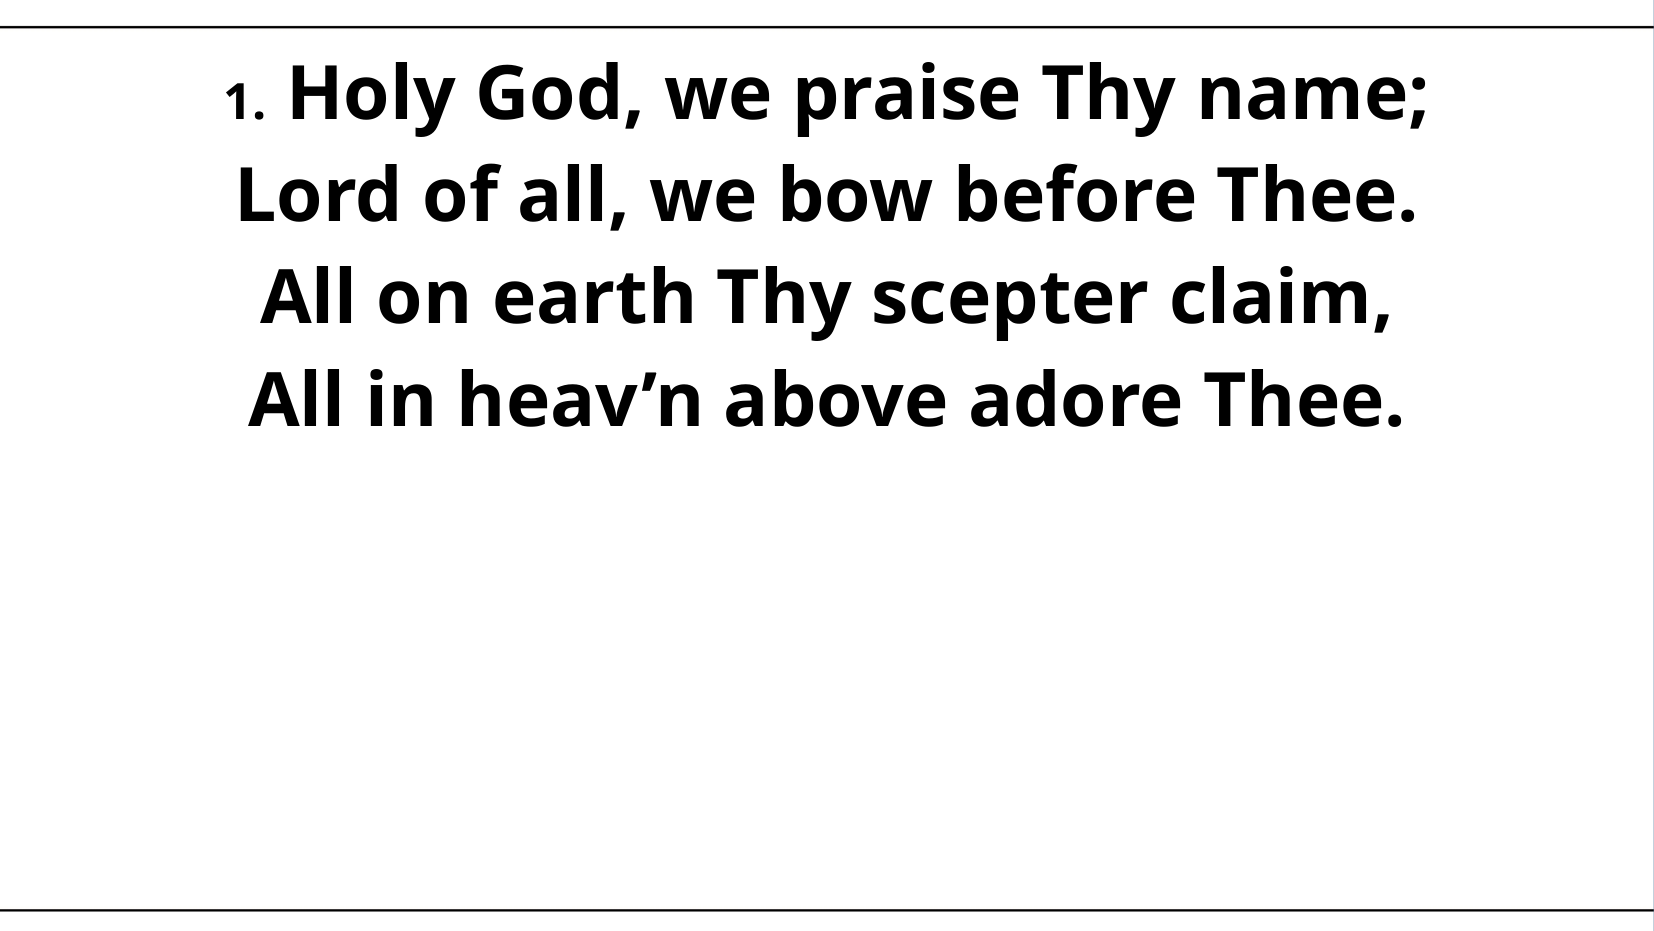

1. Holy God, we praise Thy name;
Lord of all, we bow before Thee.
All on earth Thy scepter claim,
All in heav’n above adore Thee.